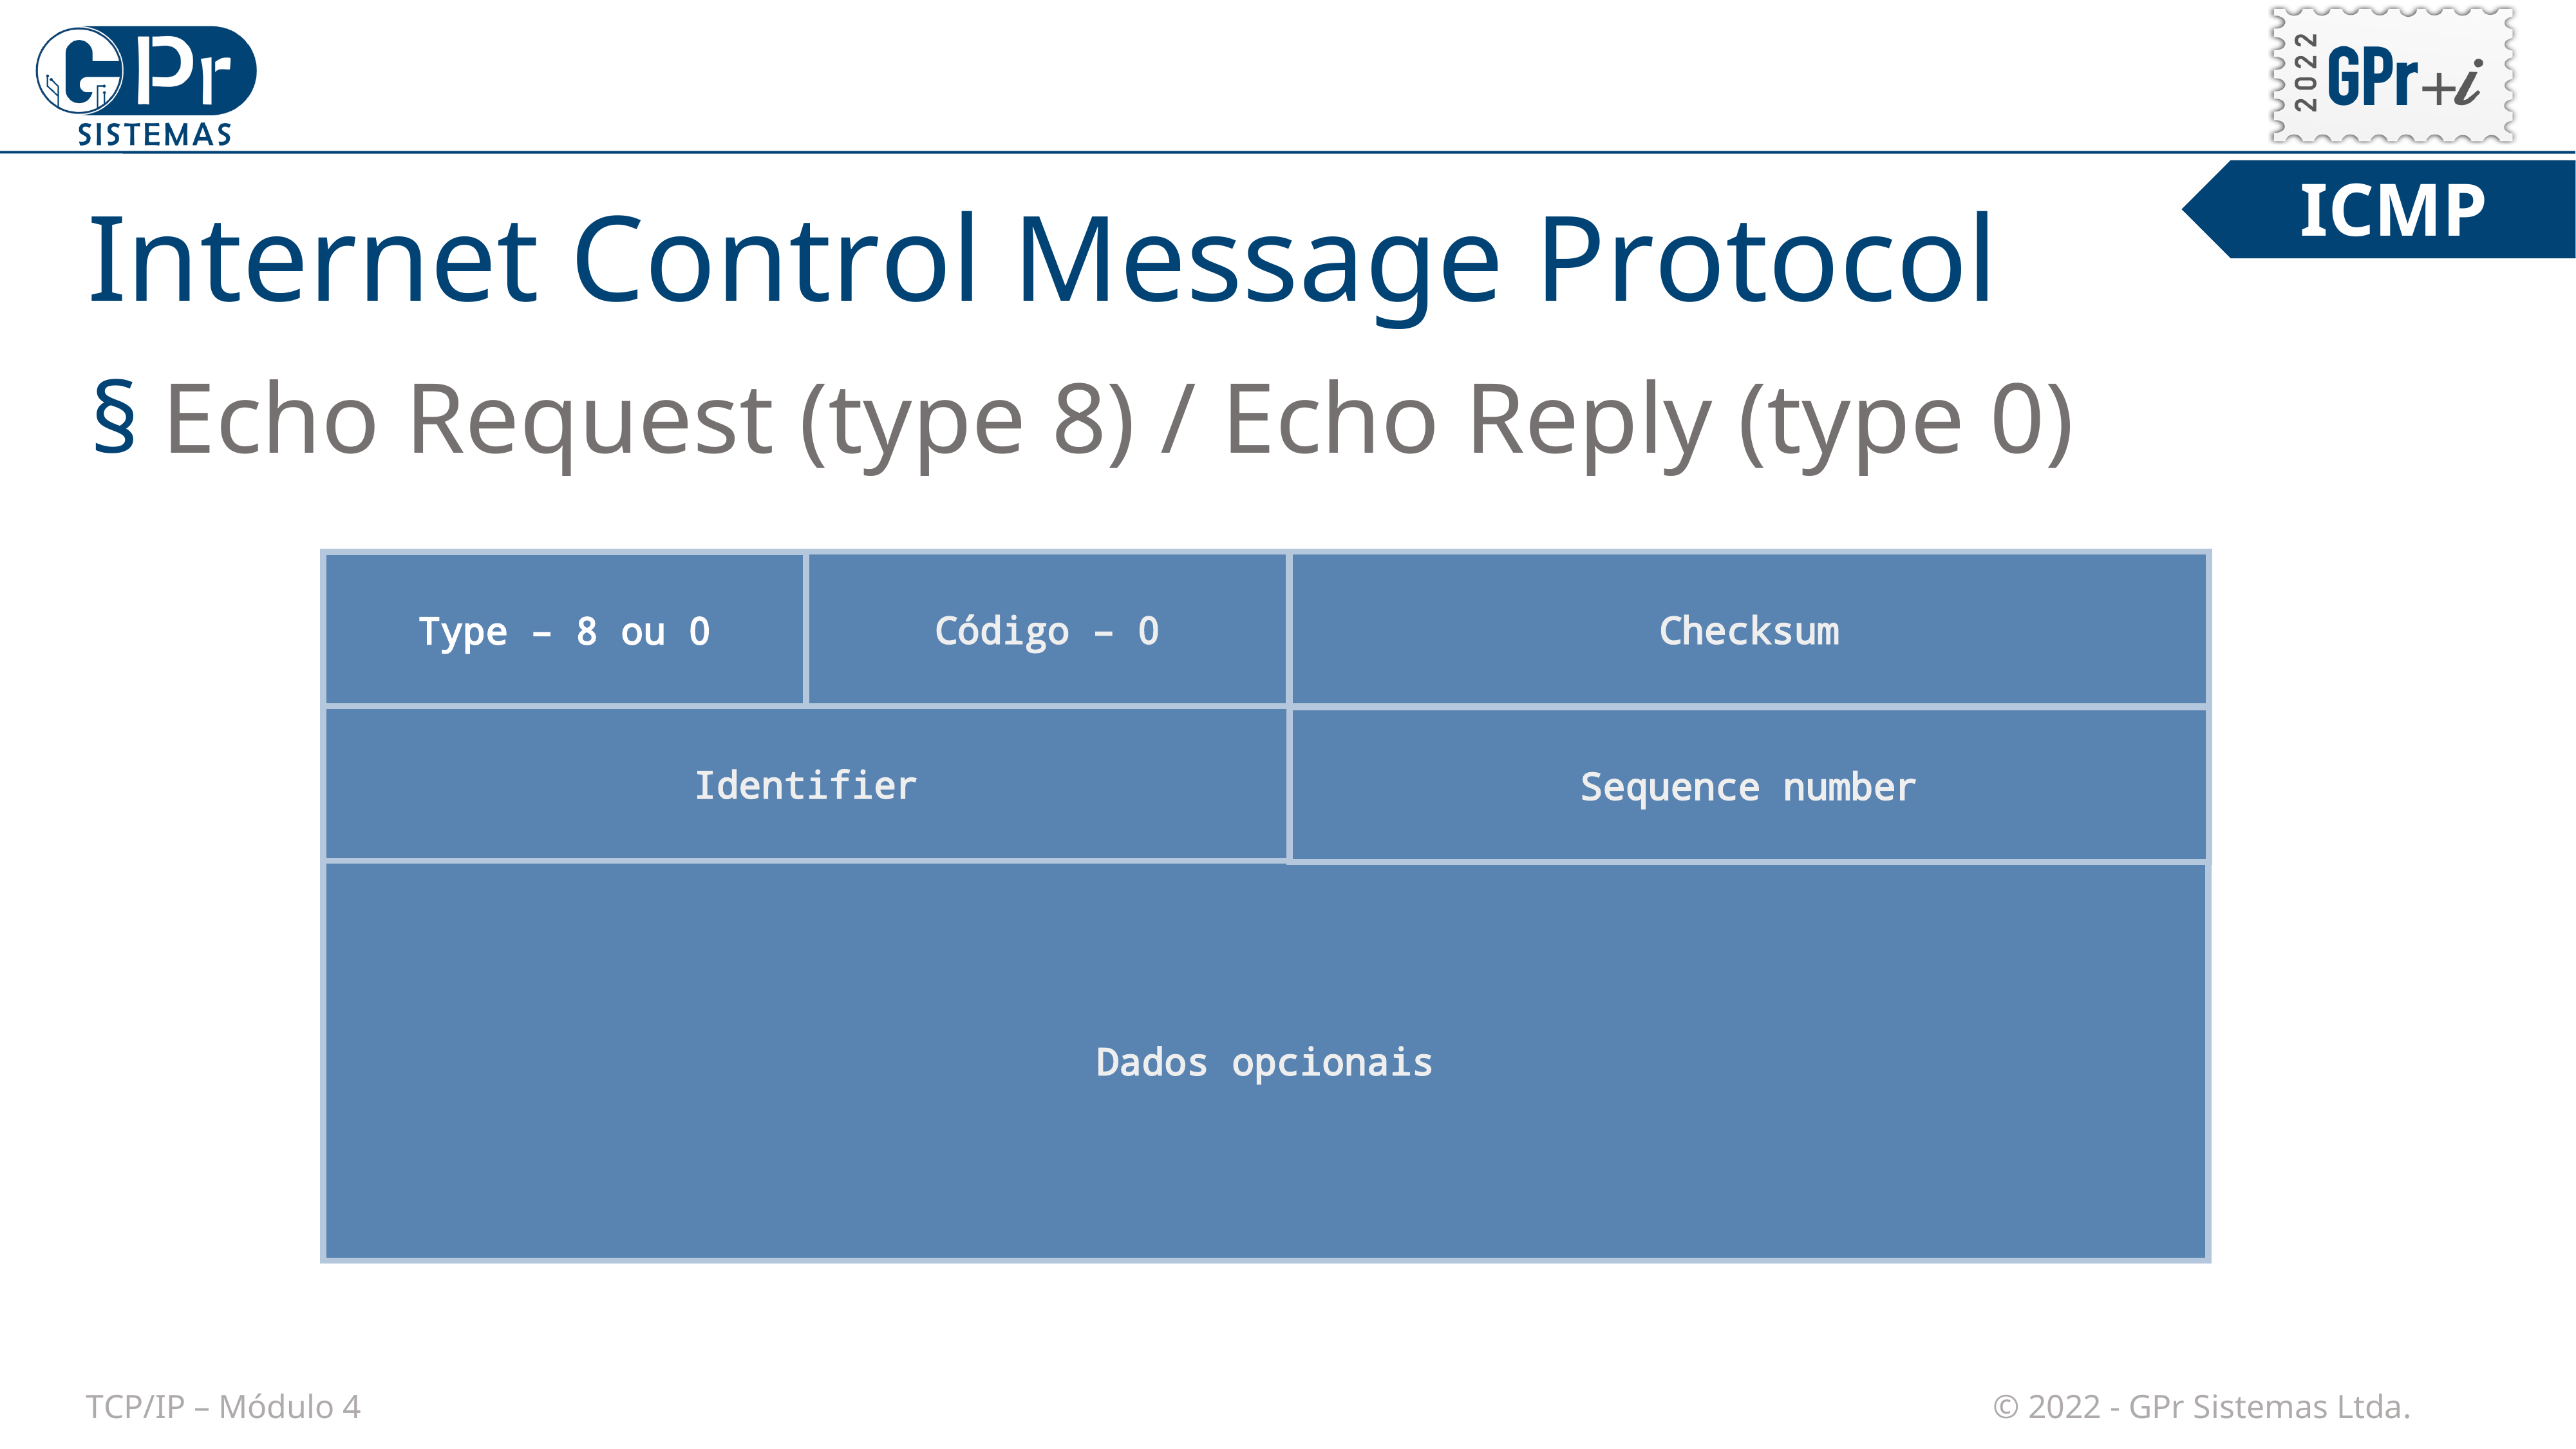

ICMP
Internet Control Message Protocol
# Echo Request (type 8) / Echo Reply (type 0)
Código – 0
Checksum
Type – 8 ou 0
Identifier
Sequence number
Dados opcionais